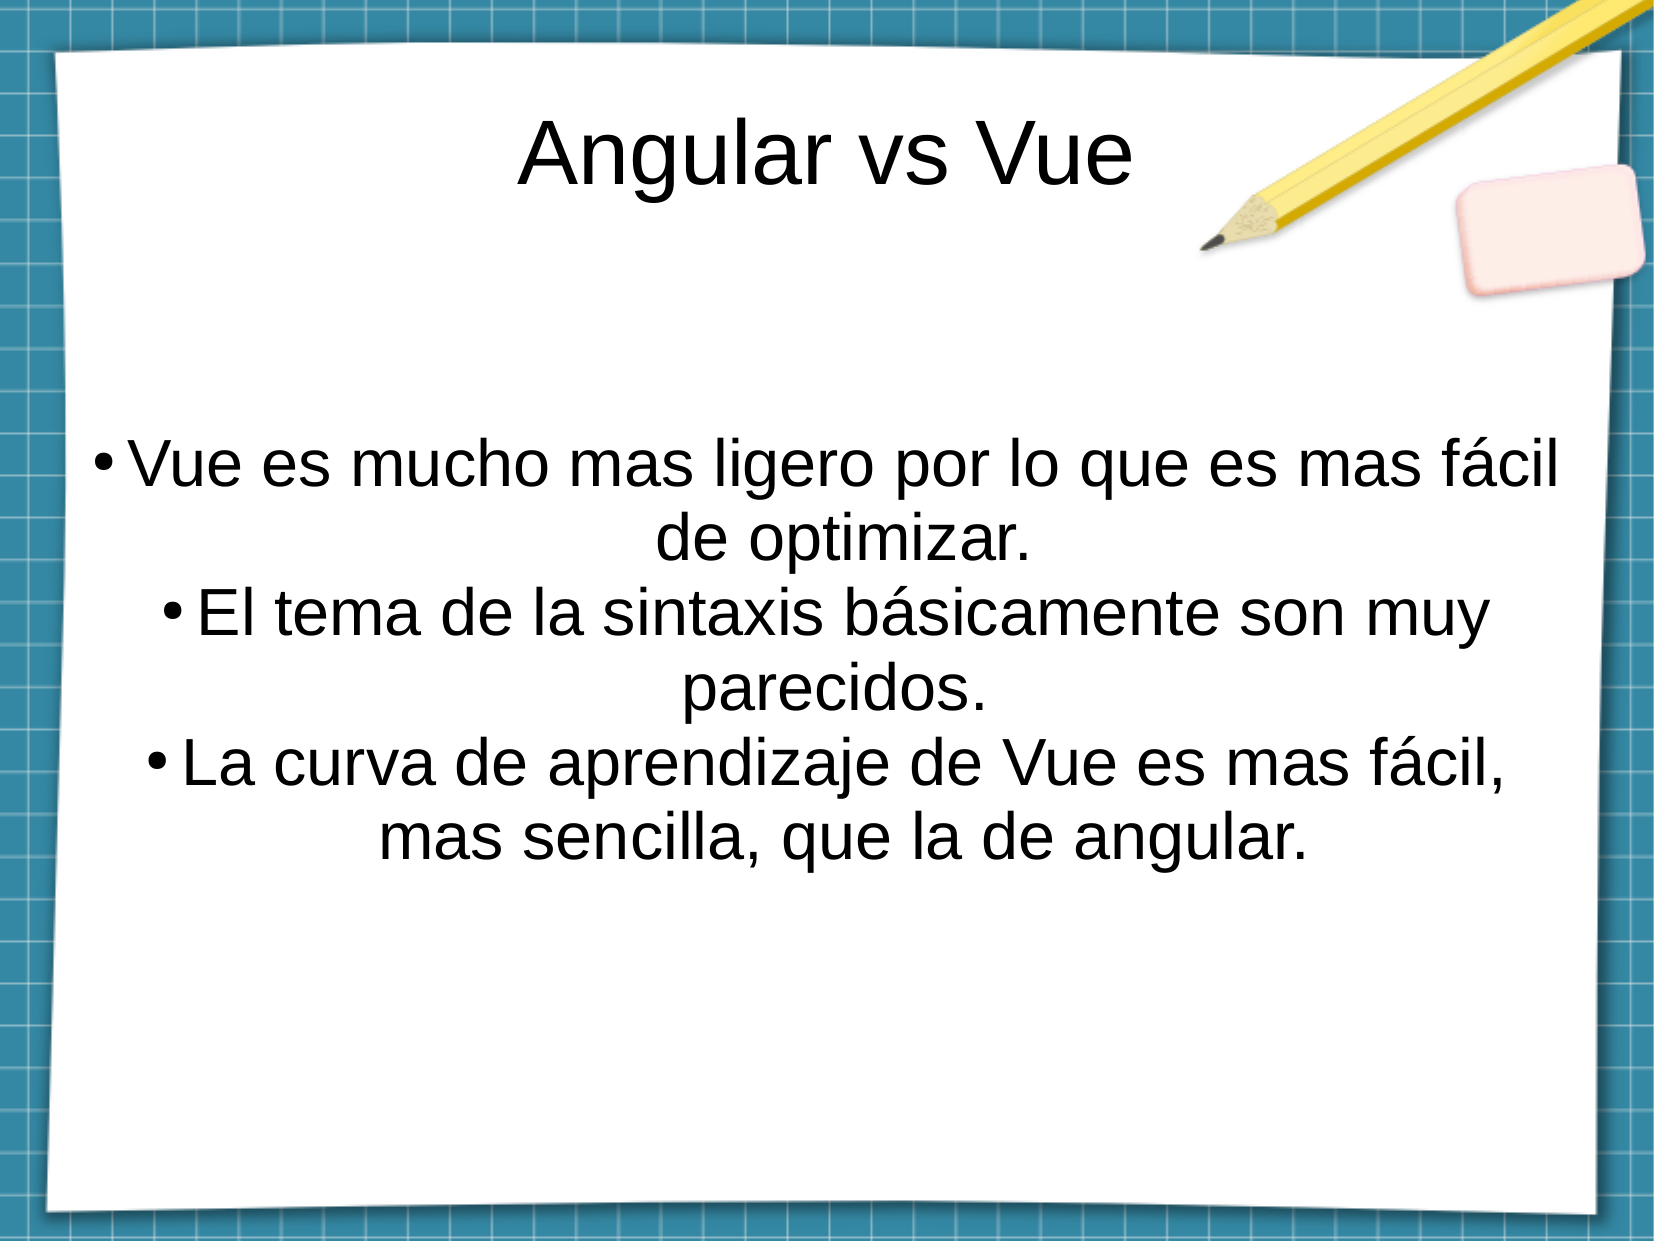

# Angular vs Vue
Vue es mucho mas ligero por lo que es mas fácil de optimizar.
El tema de la sintaxis básicamente son muy parecidos.
La curva de aprendizaje de Vue es mas fácil, mas sencilla, que la de angular.